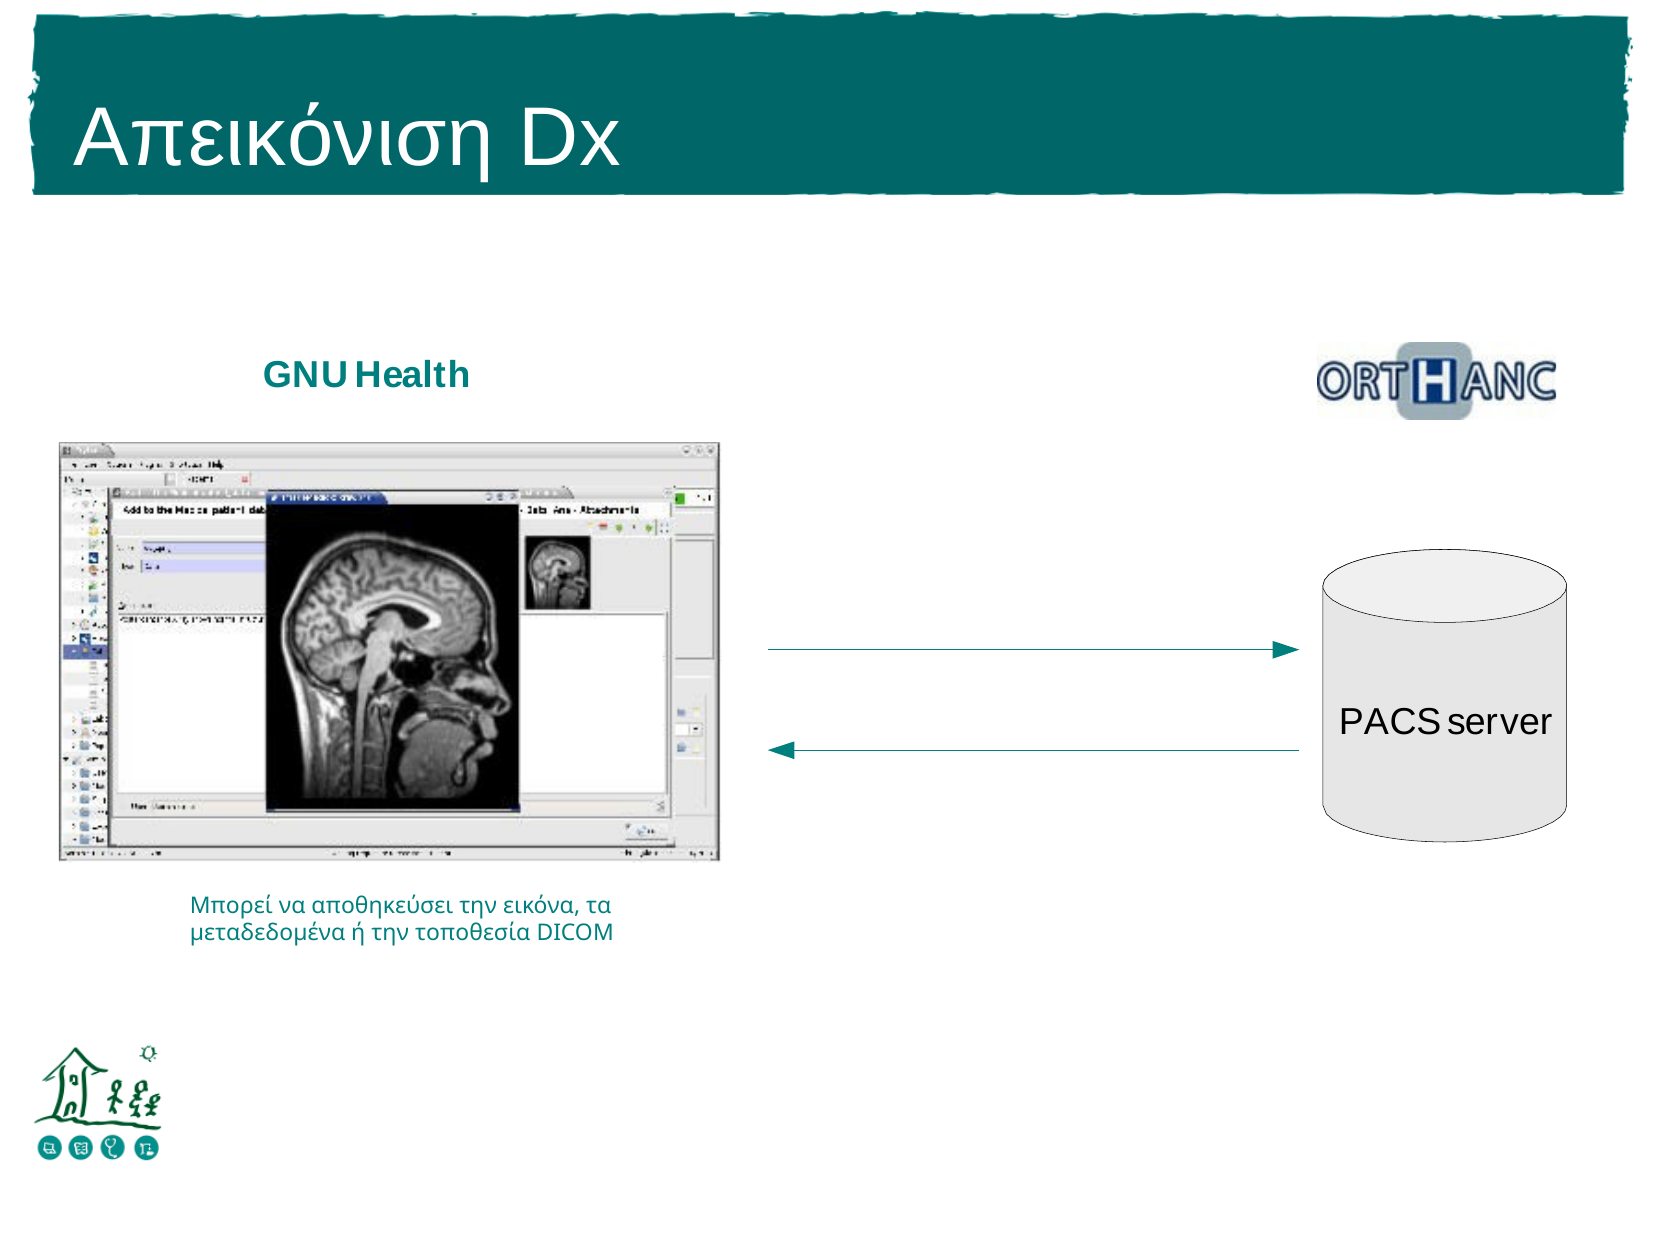

# Απεικόνιση Dx
GNUHealth
PACSserver
Μπορεί να αποθηκεύσει την εικόνα, τα μεταδεδομένα ή την τοποθεσία DICOM